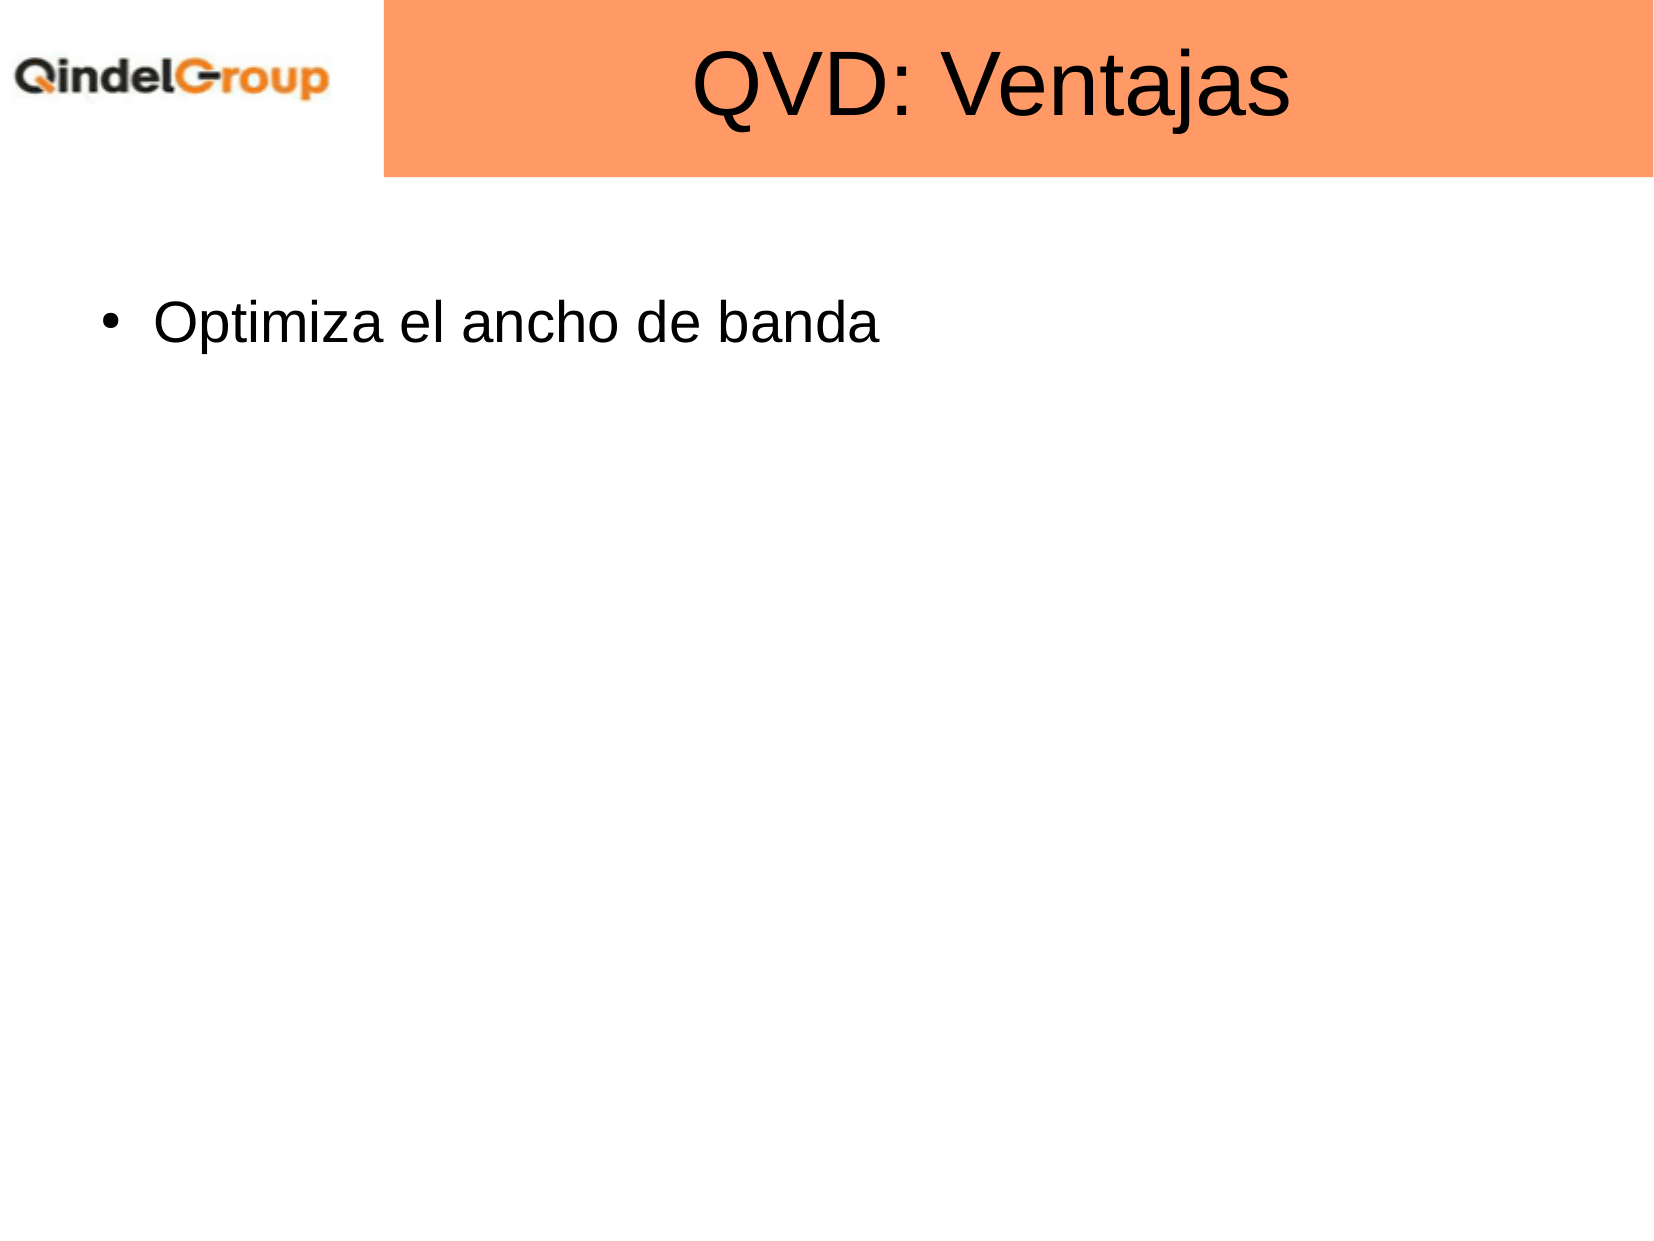

# QVD: Ventajas
Optimiza el ancho de banda